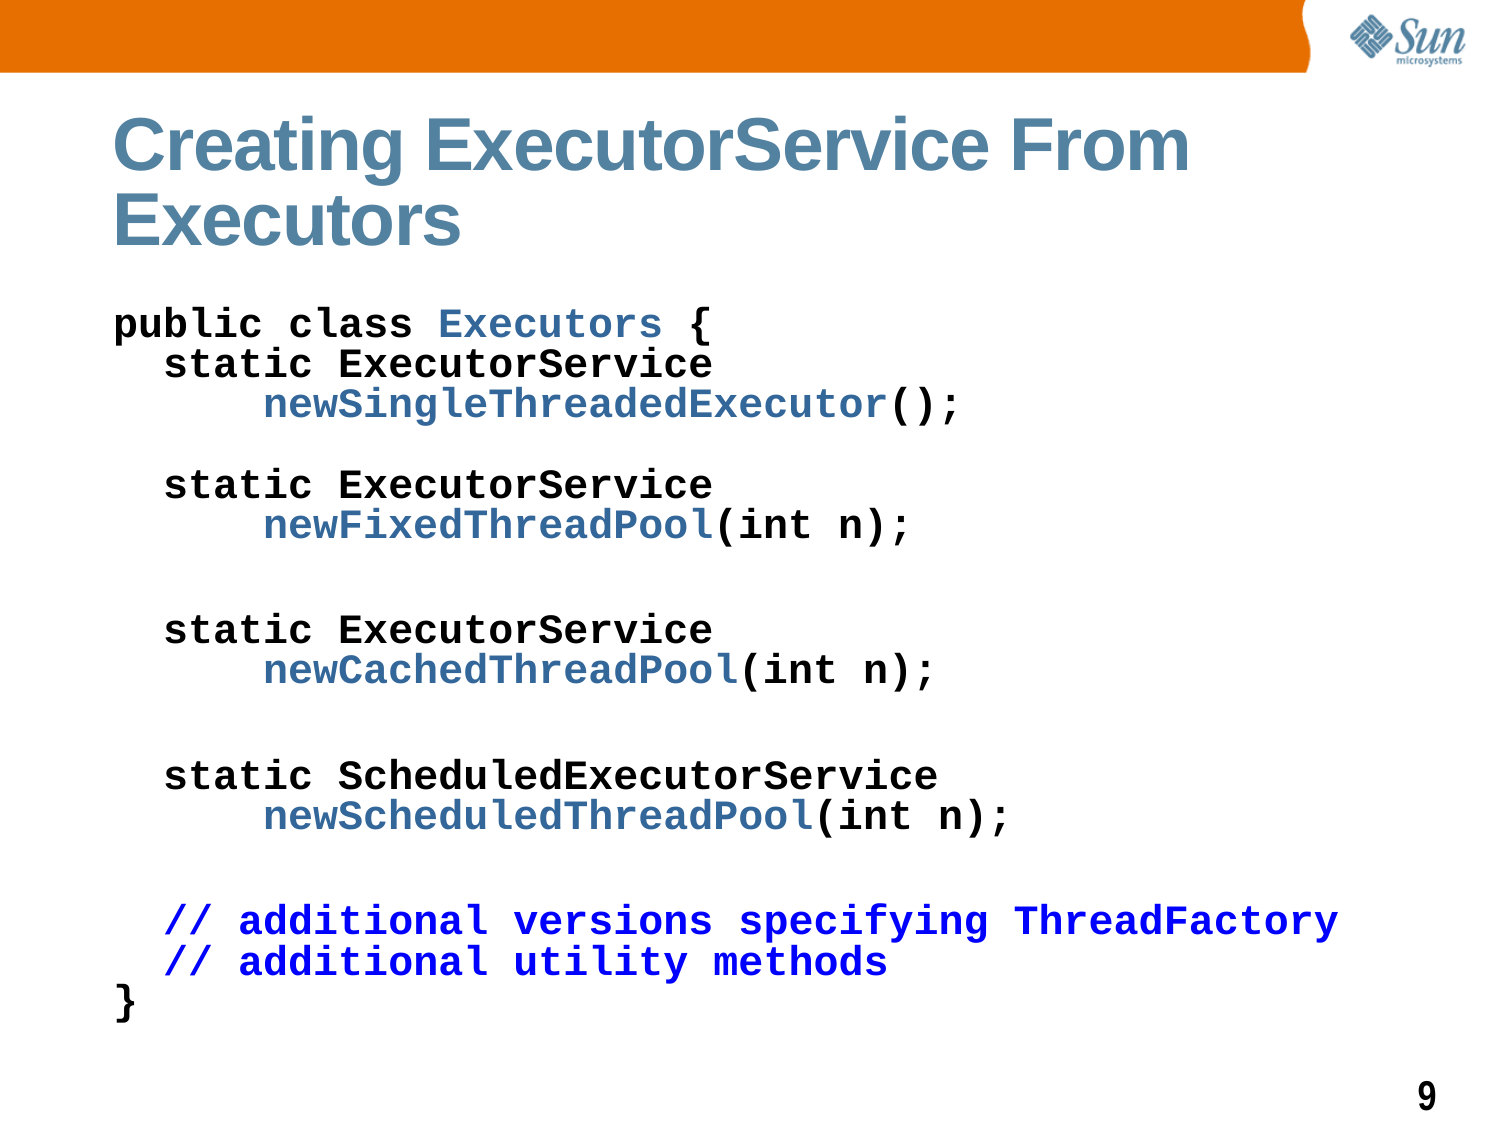

# Creating ExecutorService From Executors
public class Executors {
 static ExecutorService
 newSingleThreadedExecutor();
 static ExecutorService
 newFixedThreadPool(int n);
 static ExecutorService
 newCachedThreadPool(int n);
 static ScheduledExecutorService
 newScheduledThreadPool(int n);
 // additional versions specifying ThreadFactory
 // additional utility methods
}